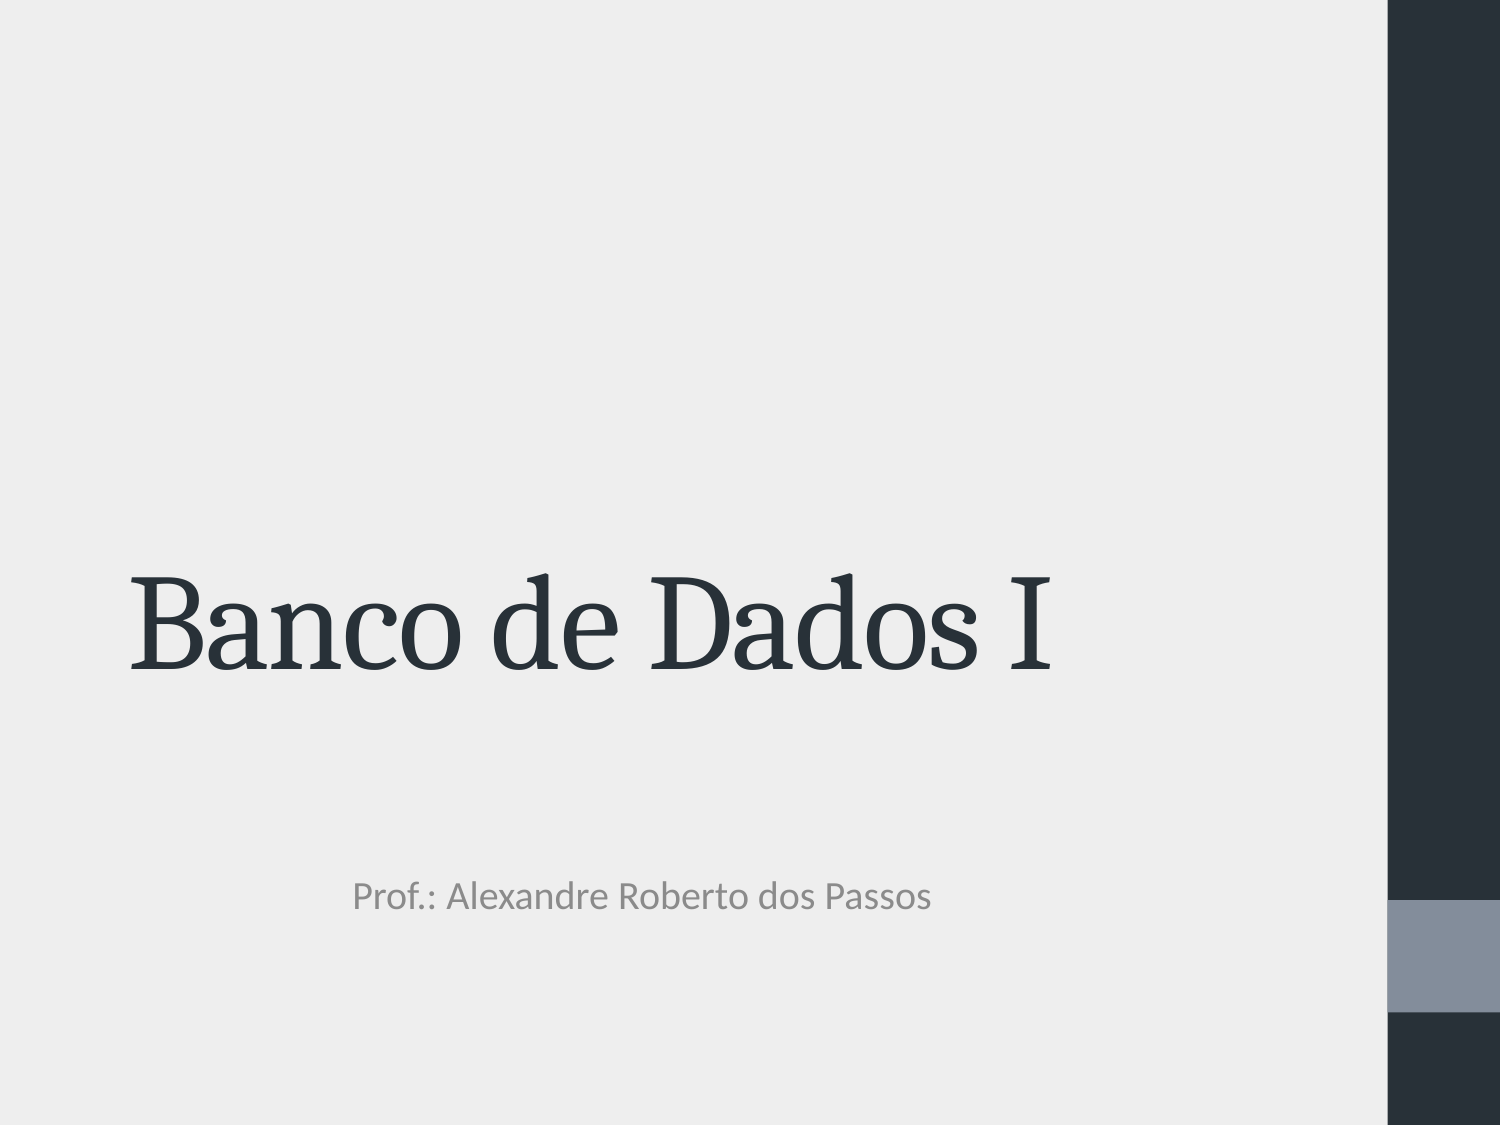

# Banco de Dados I
Prof.: Alexandre Roberto dos Passos